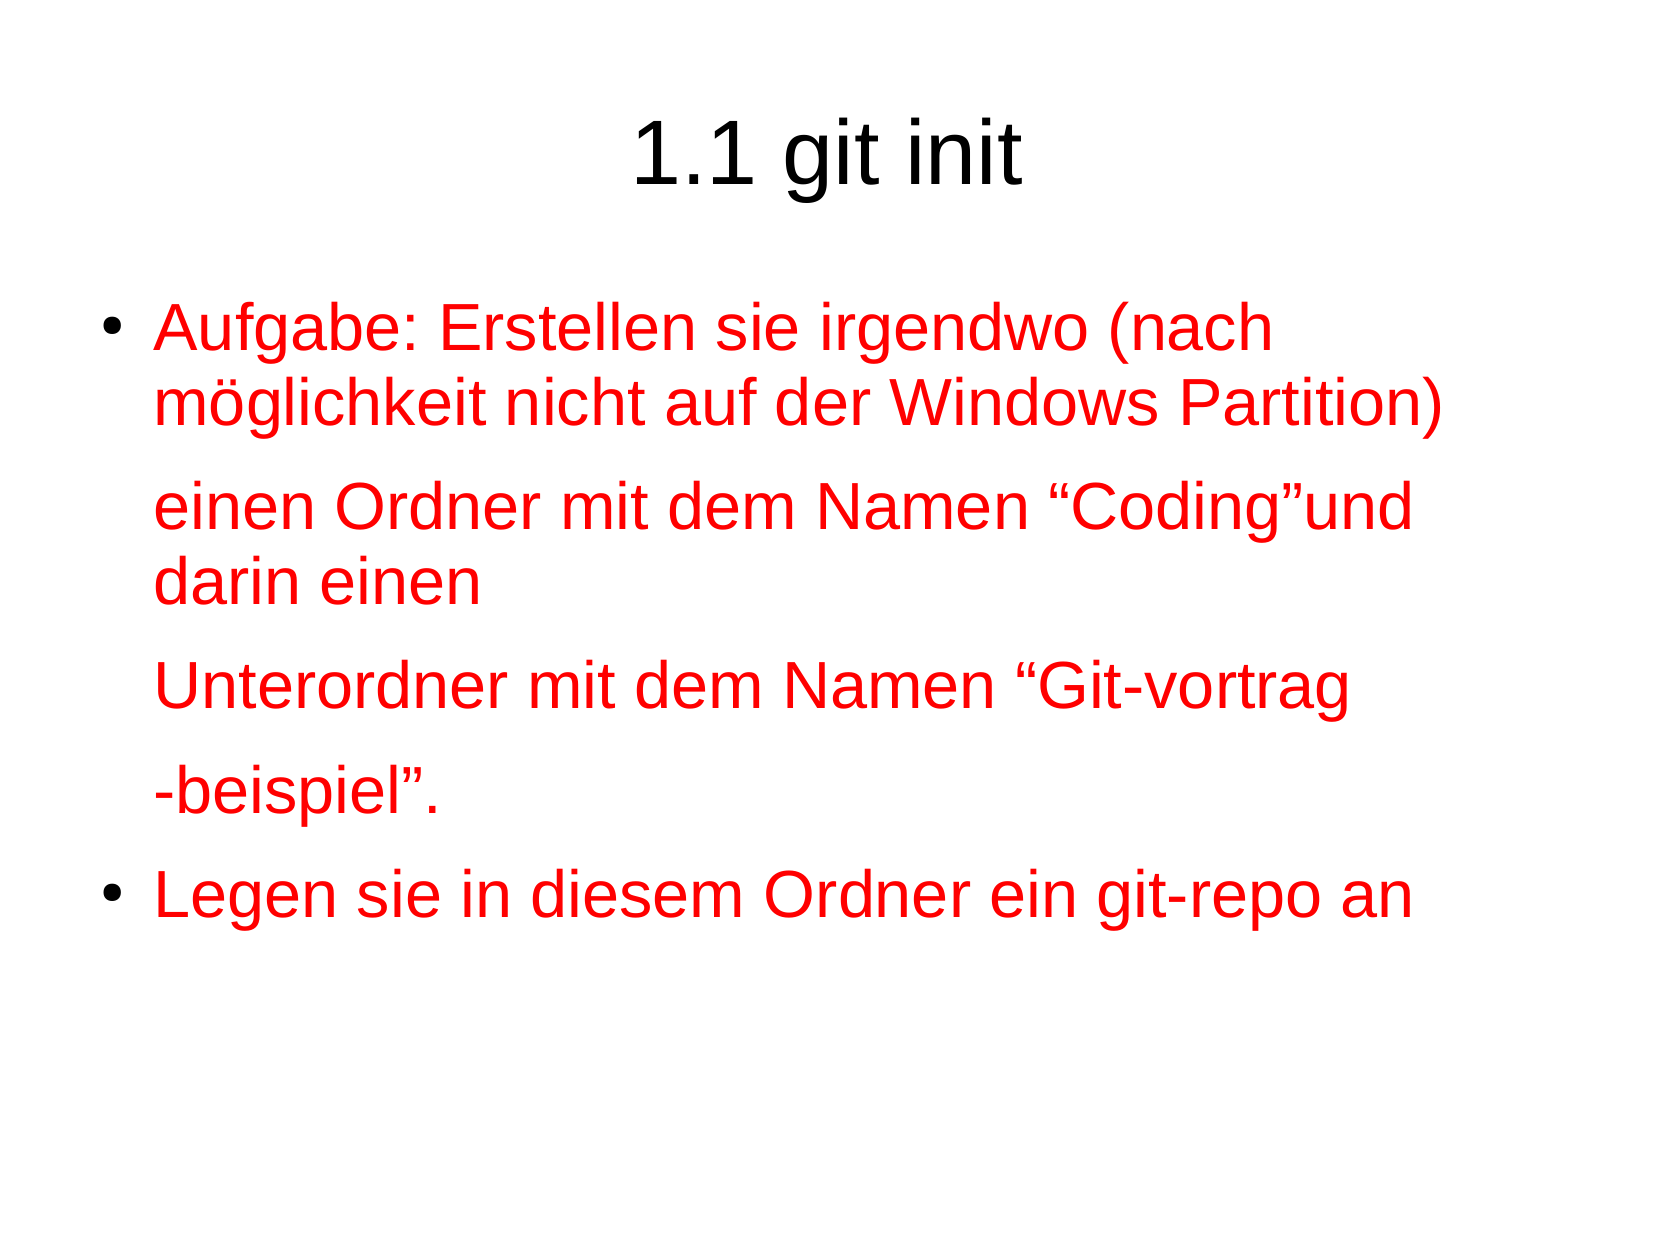

# 1.1 git init
Aufgabe: Erstellen sie irgendwo (nach möglichkeit nicht auf der Windows Partition)
einen Ordner mit dem Namen “Coding”und darin einen
Unterordner mit dem Namen “Git-vortrag
-beispiel”.
Legen sie in diesem Ordner ein git-repo an